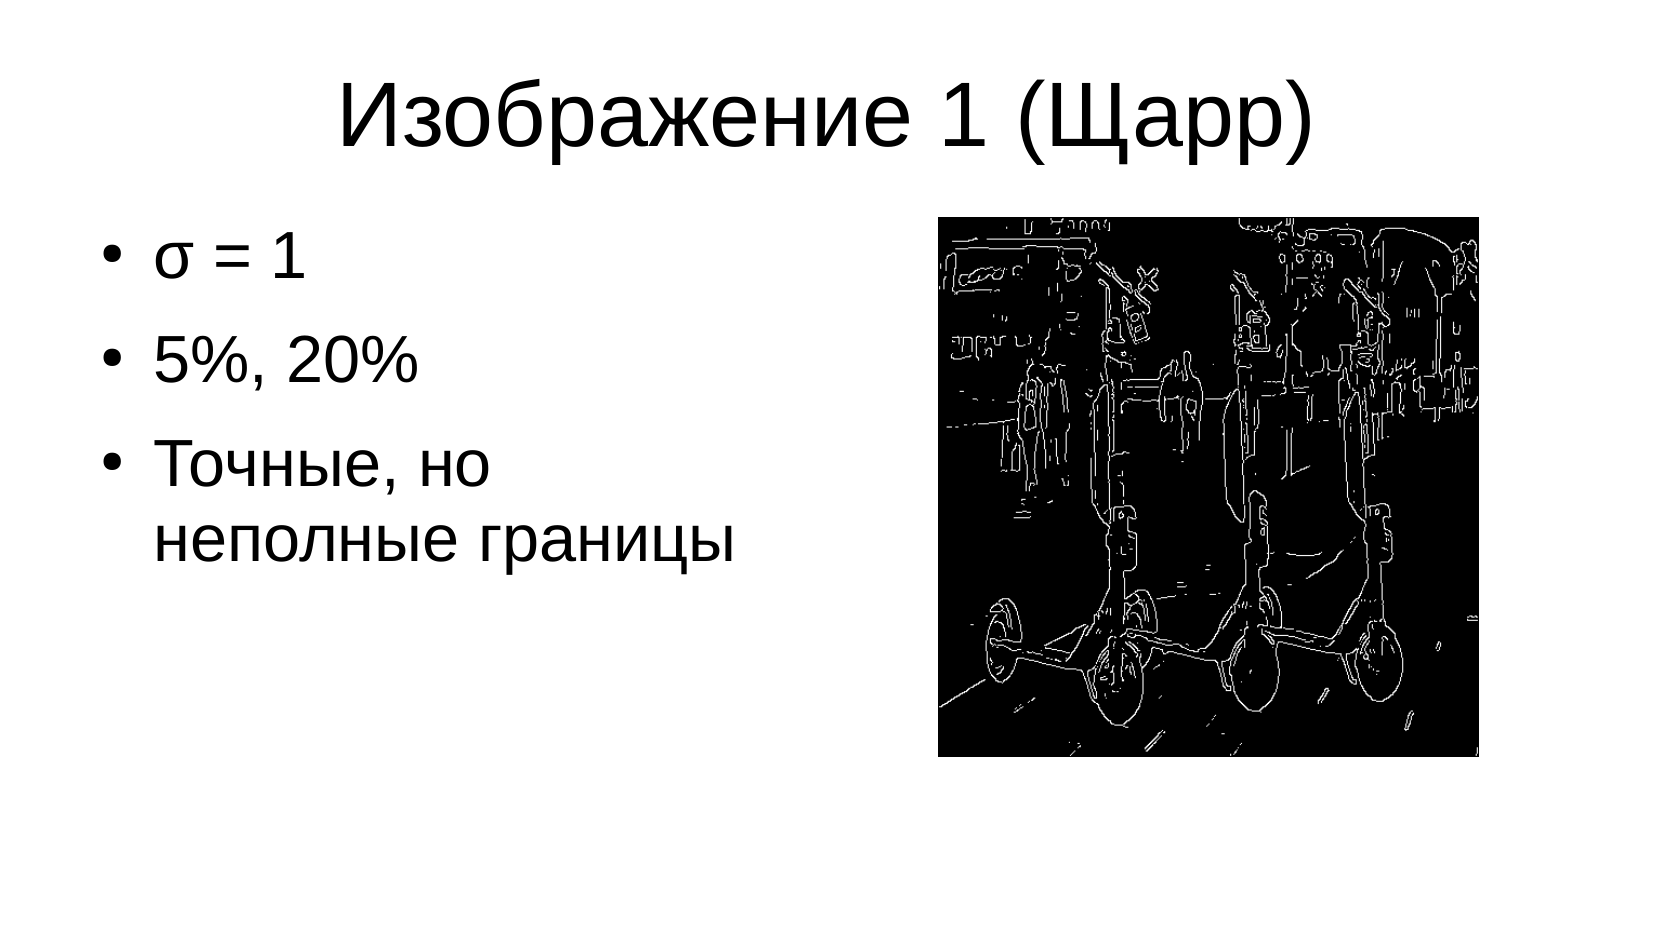

# Изображение 1 (Щарр)
σ = 1
5%, 20%
Точные, но неполные границы